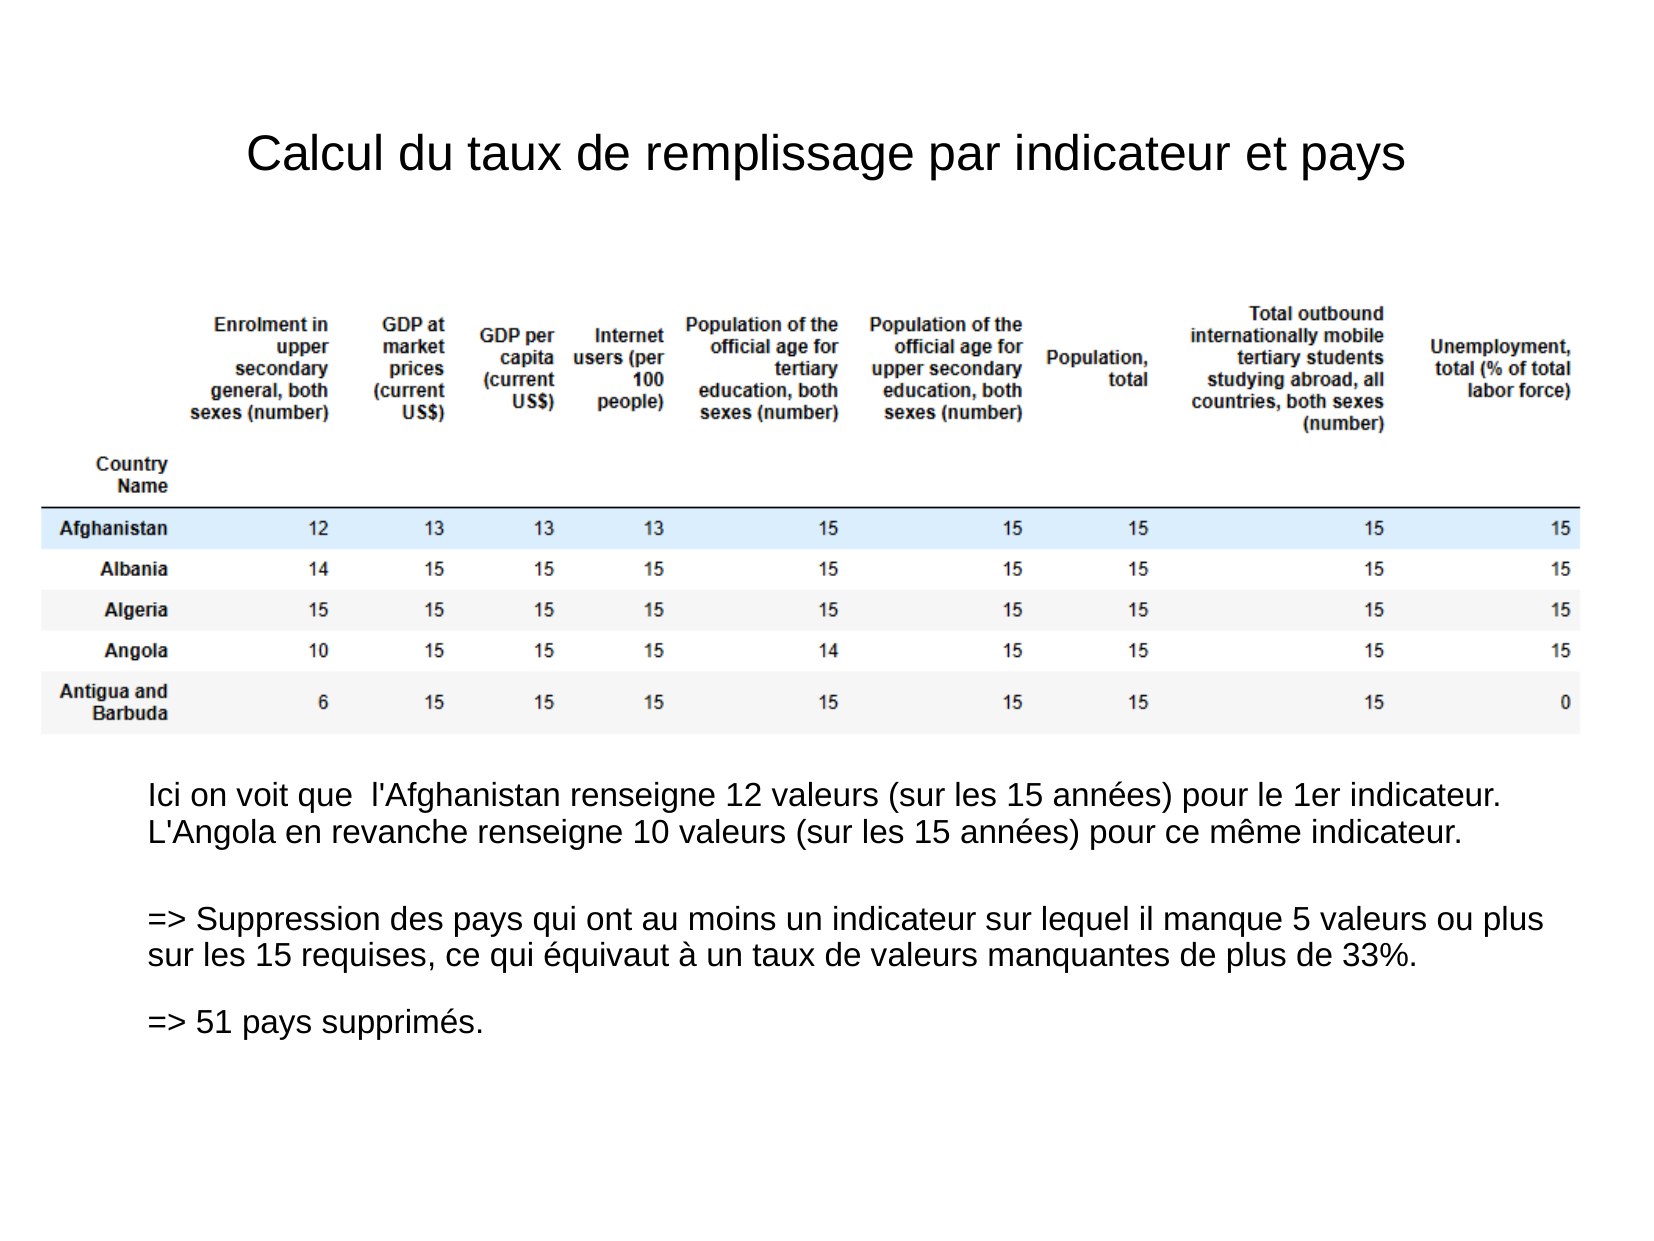

# Calcul du taux de remplissage par indicateur et pays
Ici on voit que l'Afghanistan renseigne 12 valeurs (sur les 15 années) pour le 1er indicateur. L'Angola en revanche renseigne 10 valeurs (sur les 15 années) pour ce même indicateur.
=> Suppression des pays qui ont au moins un indicateur sur lequel il manque 5 valeurs ou plus sur les 15 requises, ce qui équivaut à un taux de valeurs manquantes de plus de 33%.
=> 51 pays supprimés.